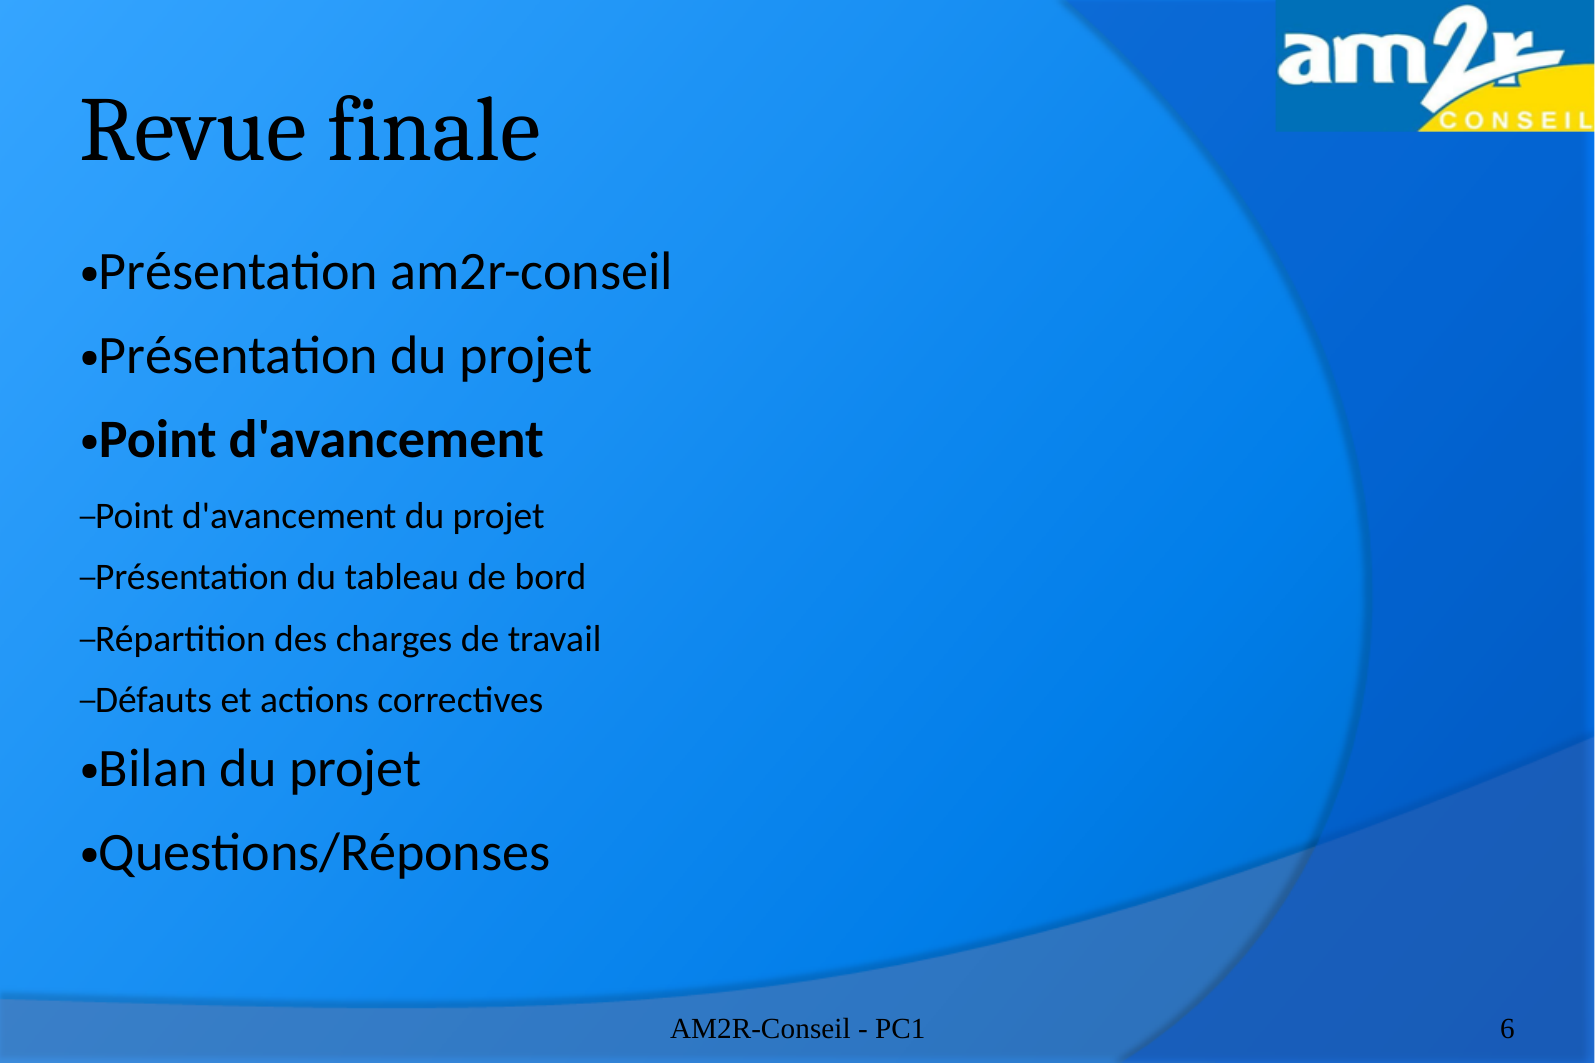

# Revue finale
Présentation am2r-conseil
Présentation du projet
Point d'avancement
Point d'avancement du projet
Présentation du tableau de bord
Répartition des charges de travail
Défauts et actions correctives
Bilan du projet
Questions/Réponses
AM2R-Conseil - PC1
6